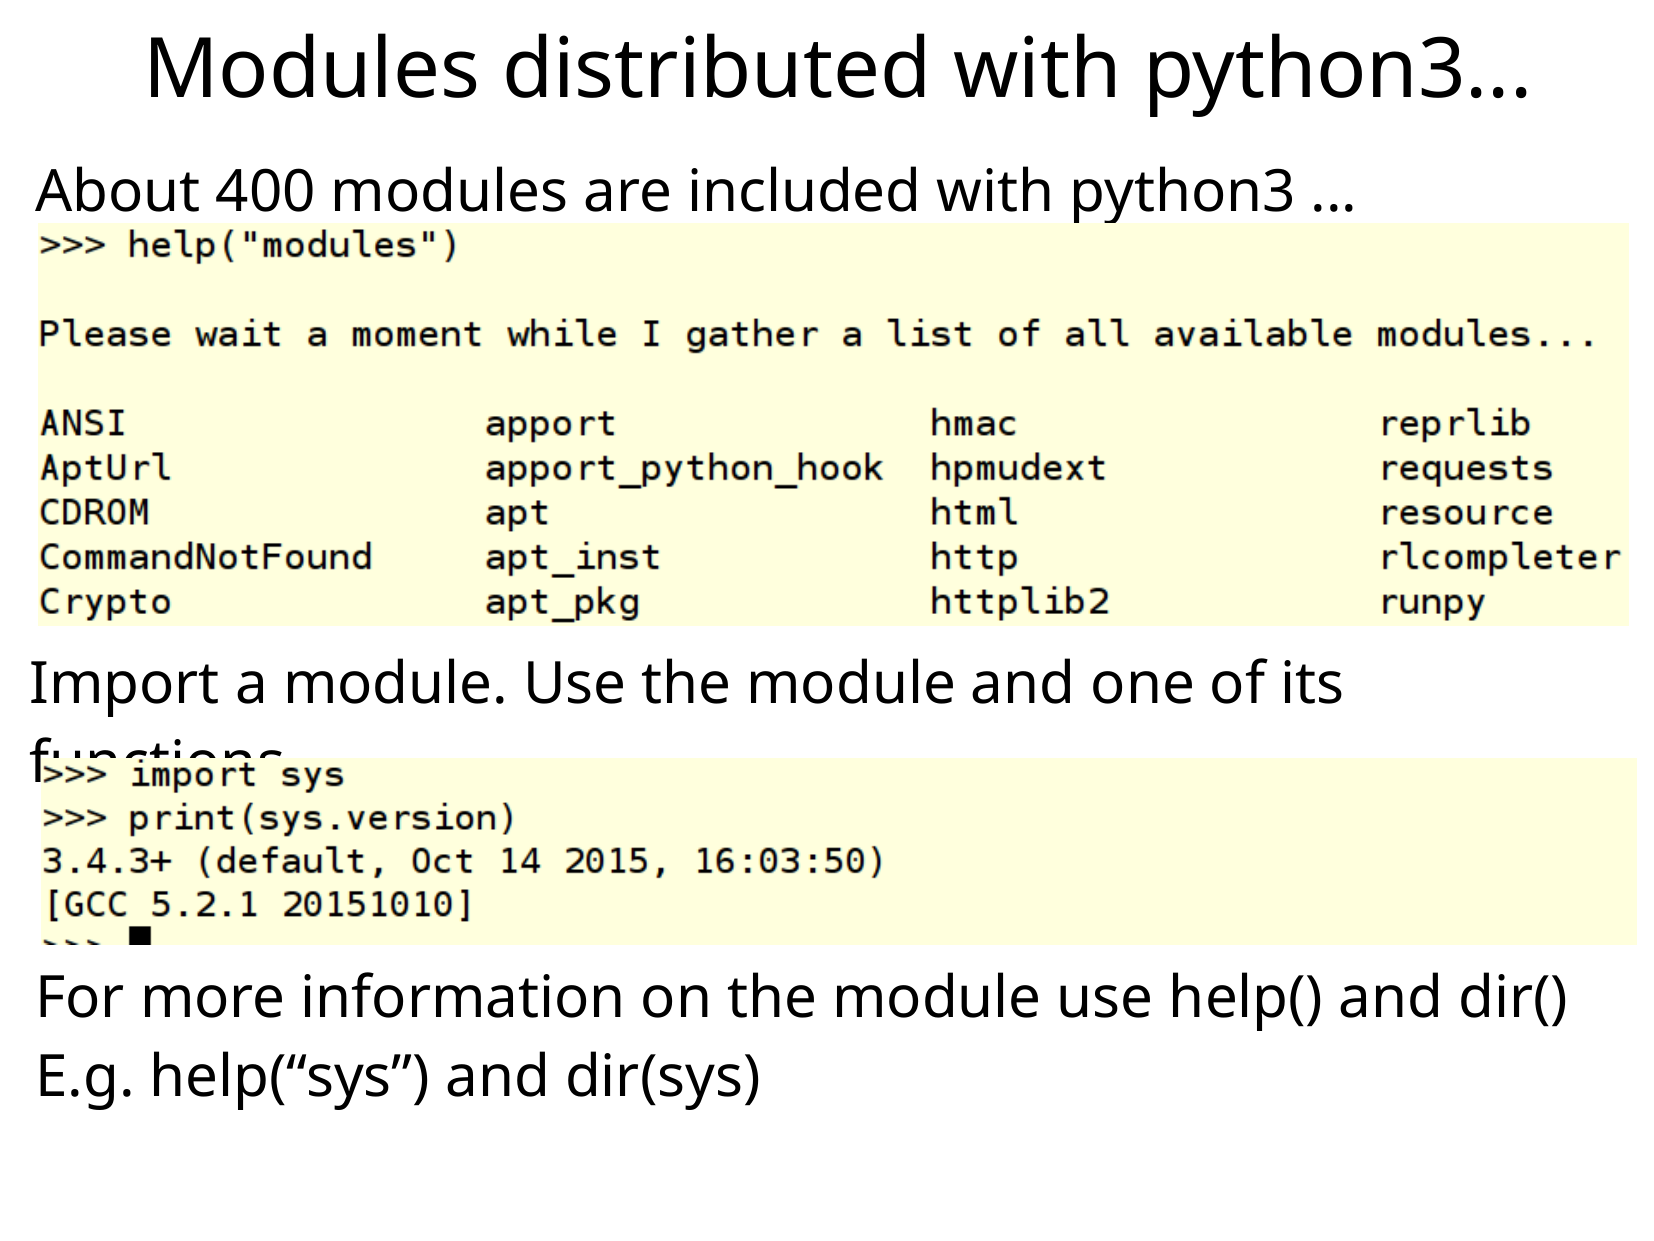

# Modules distributed with python3...
About 400 modules are included with python3 ...
Import a module. Use the module and one of its functions...
For more information on the module use help() and dir()
E.g. help(“sys”) and dir(sys)